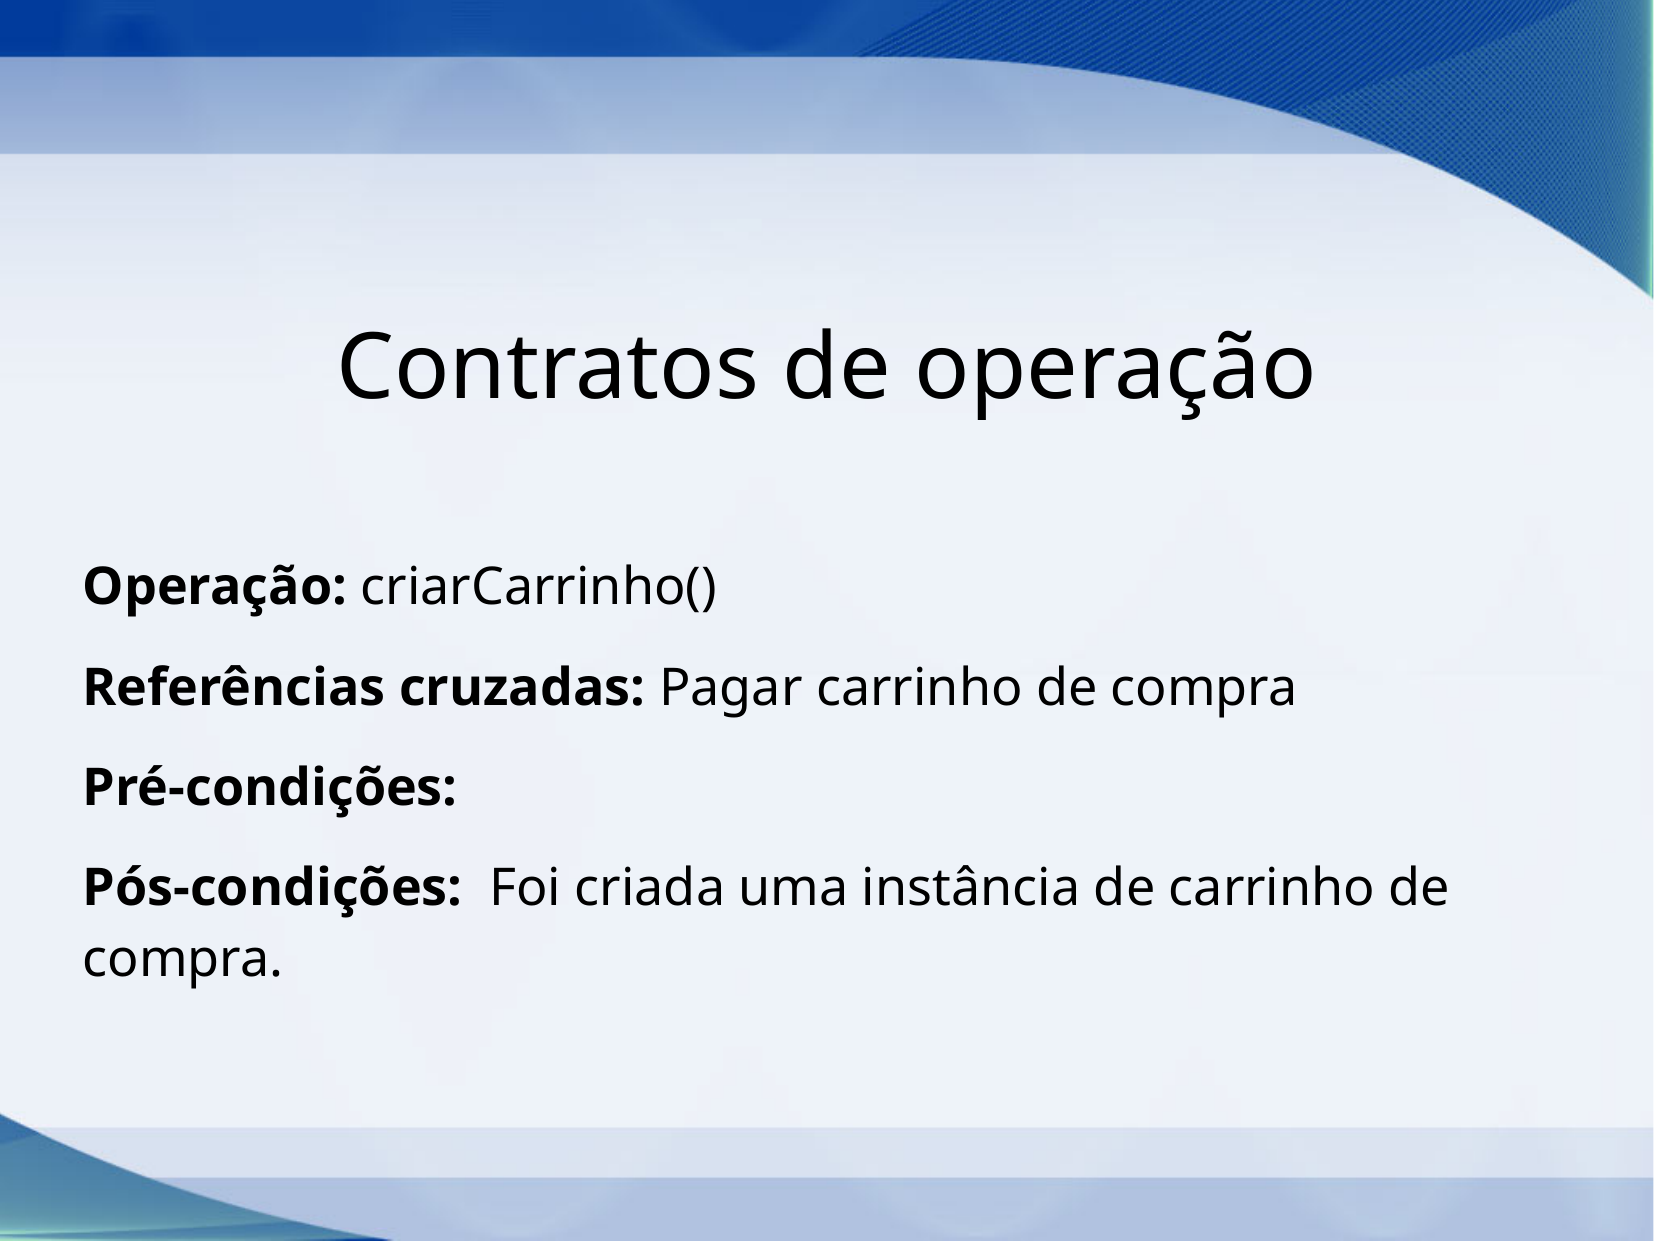

# Contratos de operação
Operação: criarCarrinho()
Referências cruzadas: Pagar carrinho de compra
Pré-condições:
Pós-condições: Foi criada uma instância de carrinho de compra.